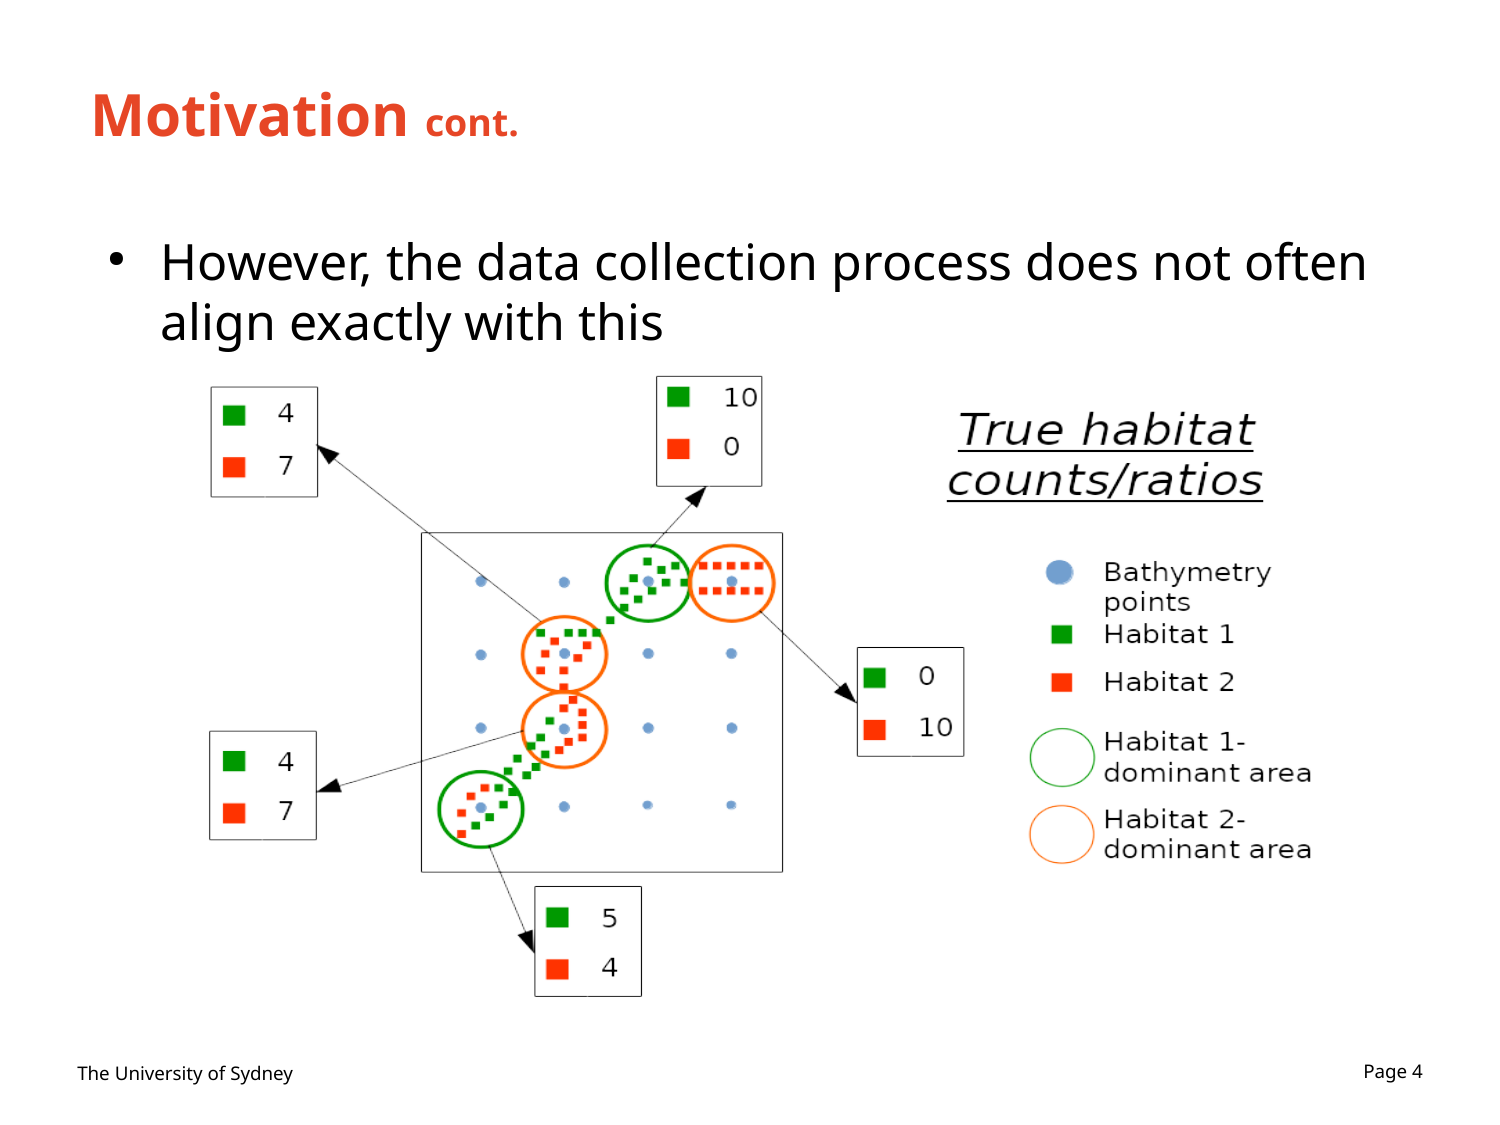

# Motivation cont.
However, the data collection process does not often align exactly with this